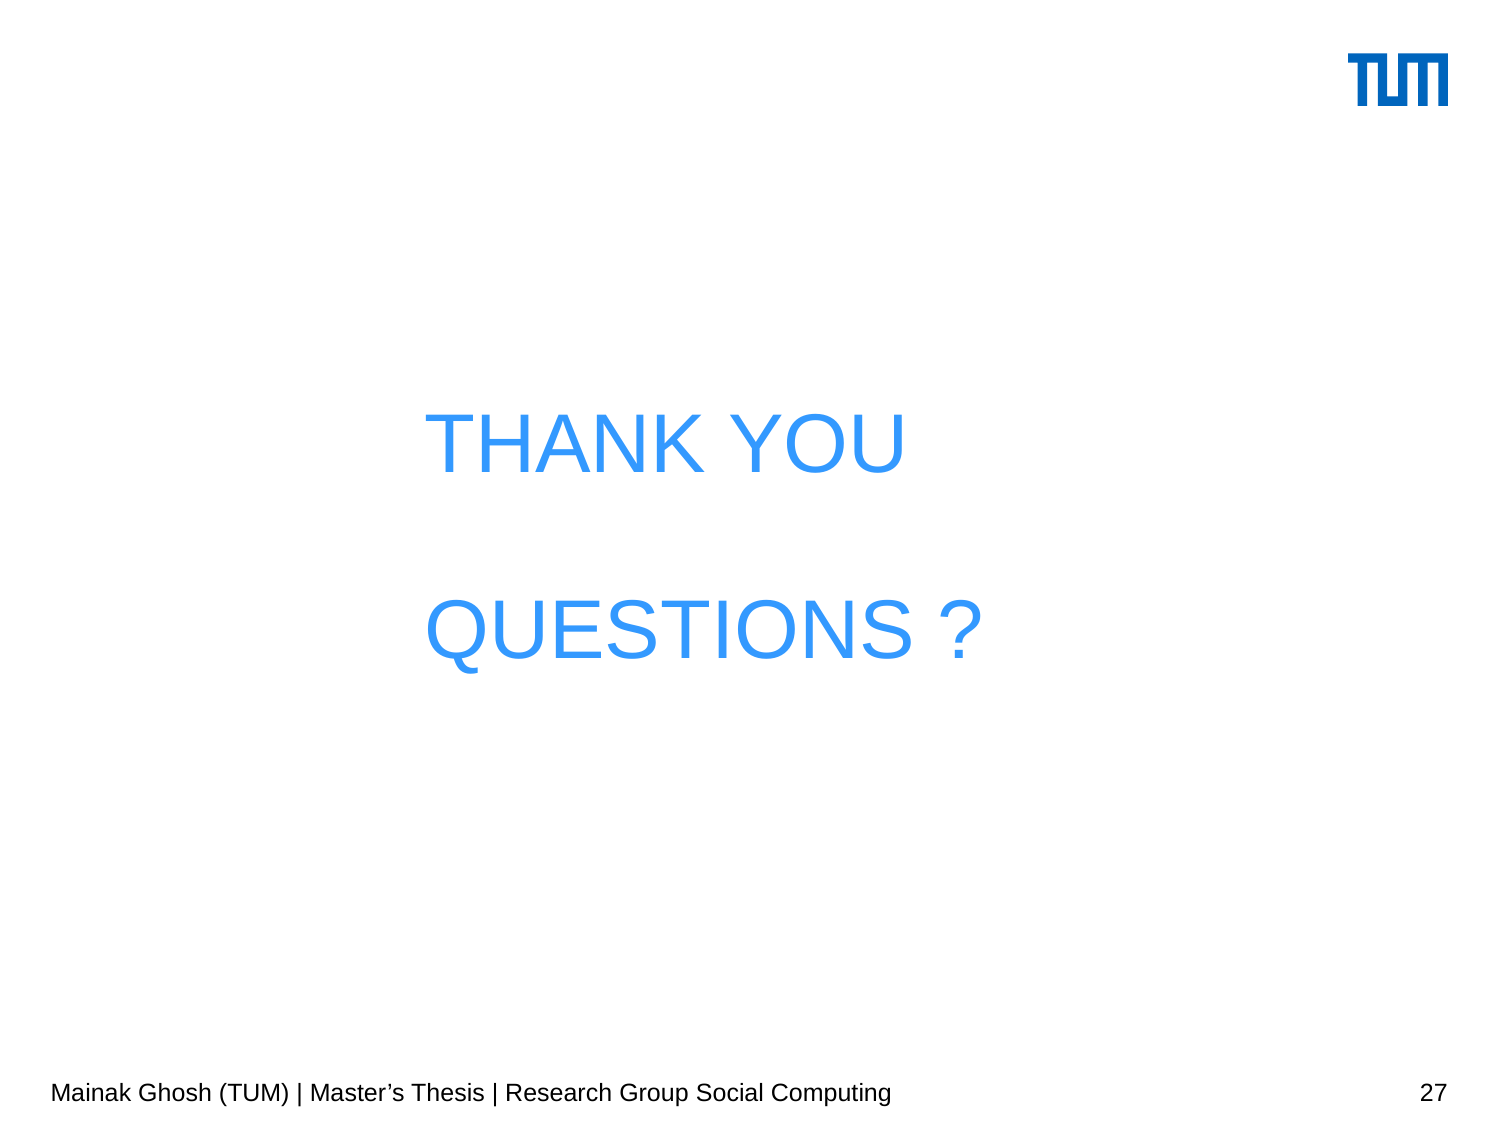

THANK YOU
QUESTIONS ?
Mainak Ghosh (TUM) | Master’s Thesis | Research Group Social Computing